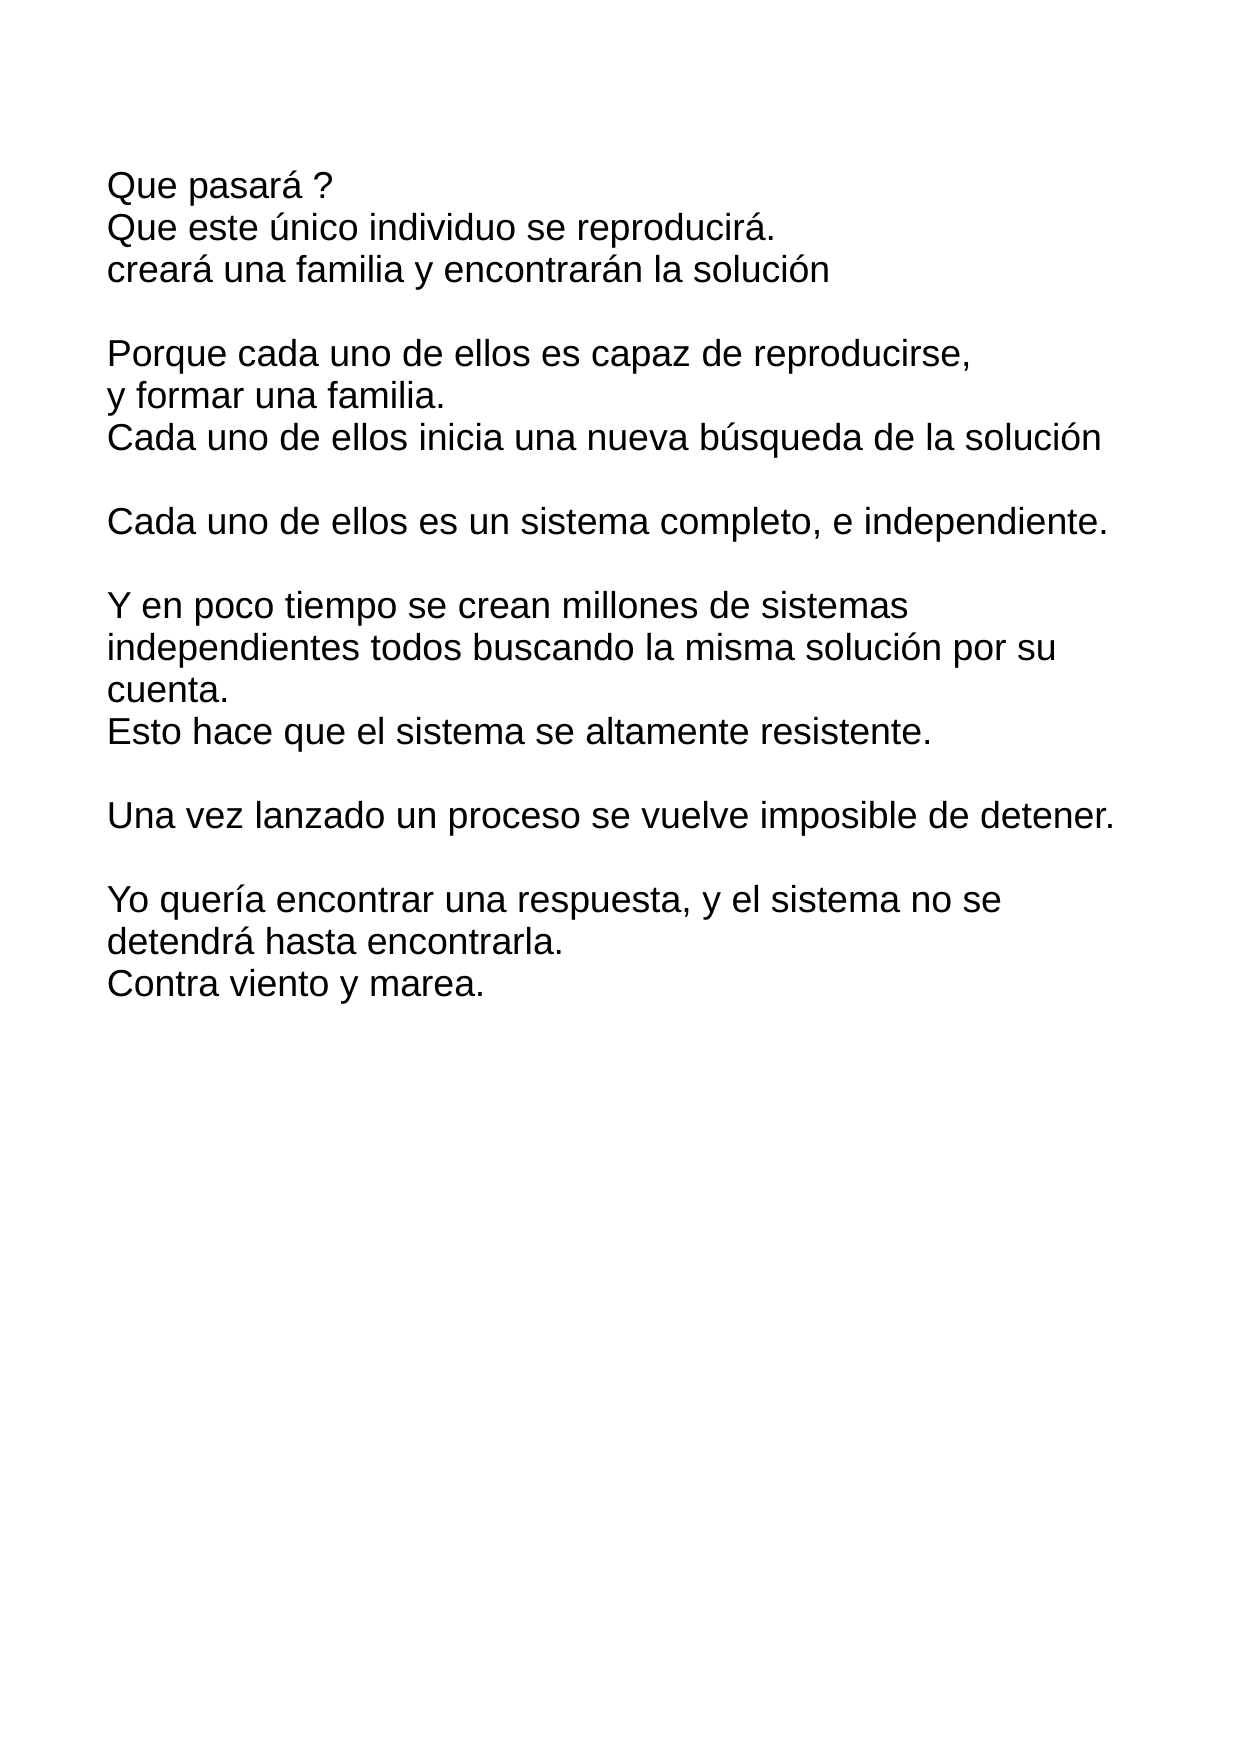

Que pasará ?
Que este único individuo se reproducirá.
creará una familia y encontrarán la solución
Porque cada uno de ellos es capaz de reproducirse,
y formar una familia.
Cada uno de ellos inicia una nueva búsqueda de la solución
Cada uno de ellos es un sistema completo, e independiente.
Y en poco tiempo se crean millones de sistemas independientes todos buscando la misma solución por su cuenta.
Esto hace que el sistema se altamente resistente.
Una vez lanzado un proceso se vuelve imposible de detener.
Yo quería encontrar una respuesta, y el sistema no se detendrá hasta encontrarla.
Contra viento y marea.